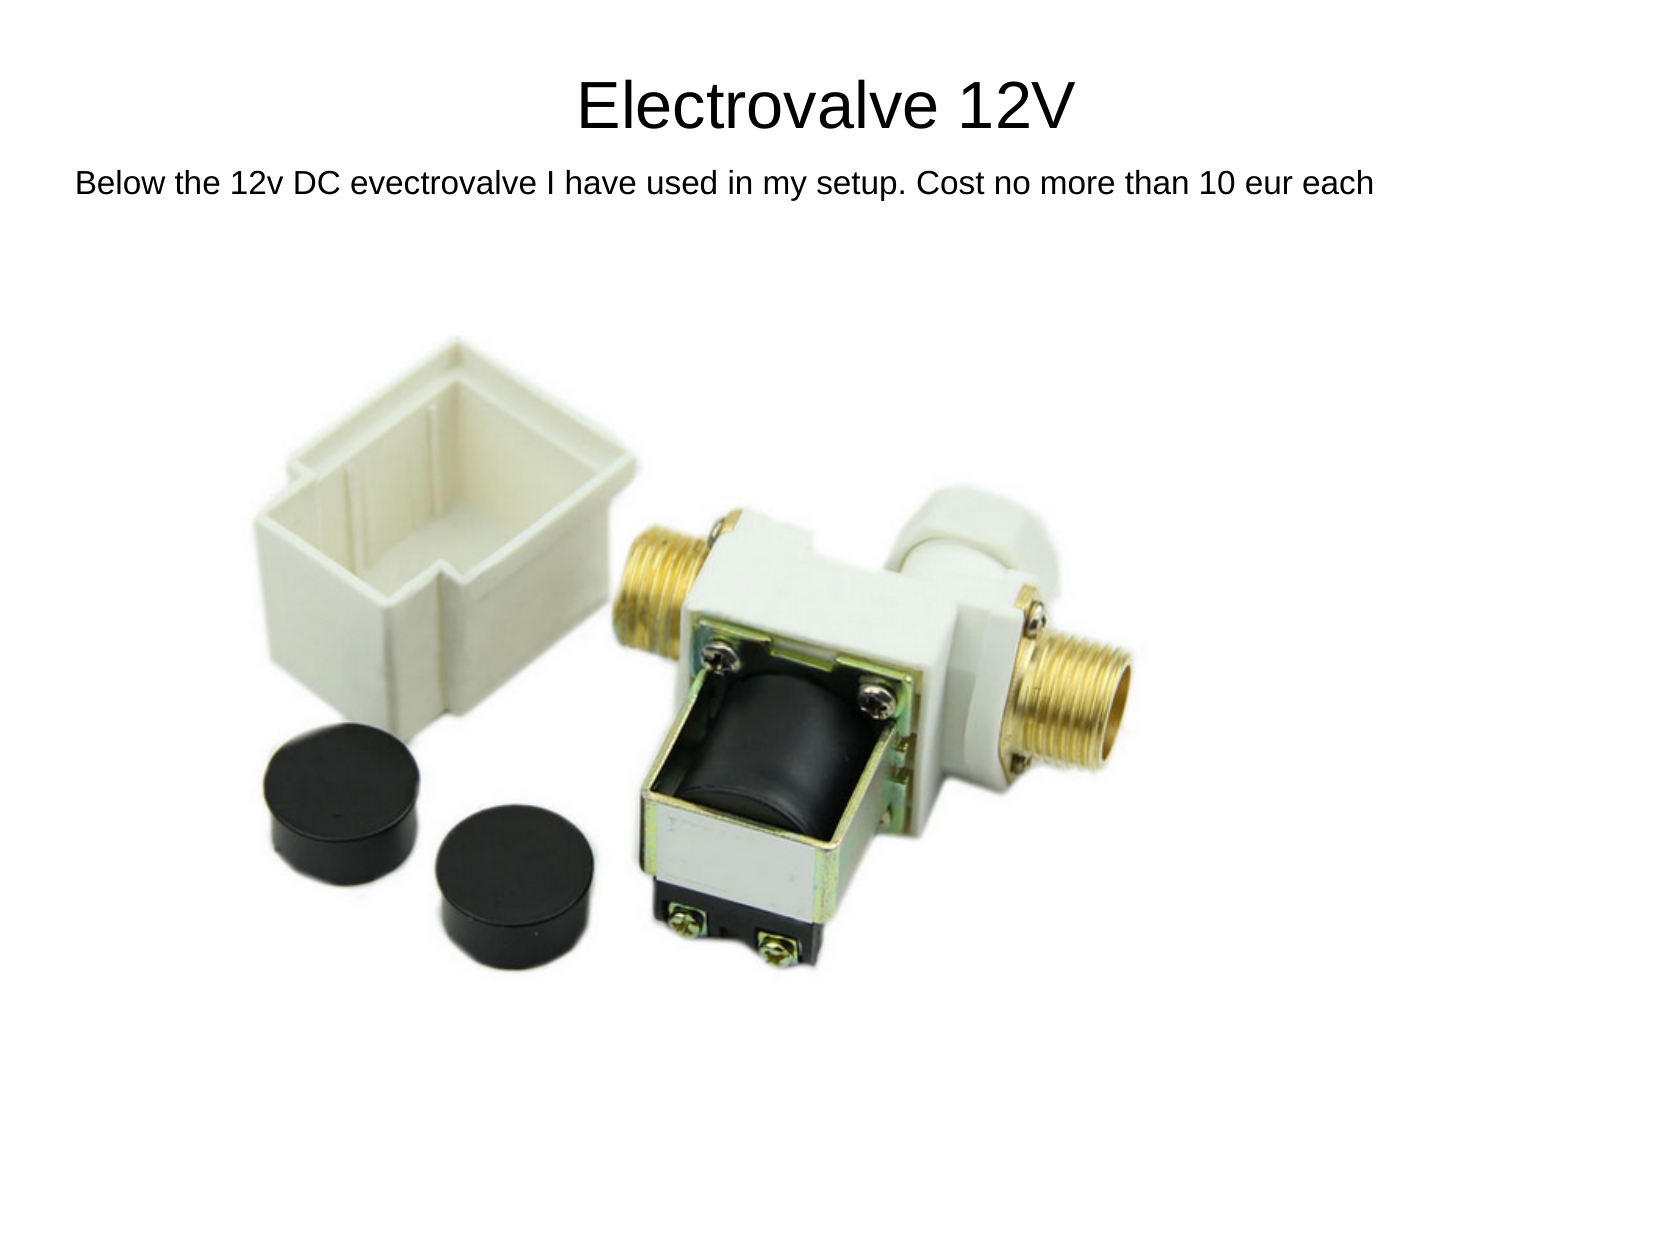

# Electrovalve 12V
Below the 12v DC evectrovalve I have used in my setup. Cost no more than 10 eur each